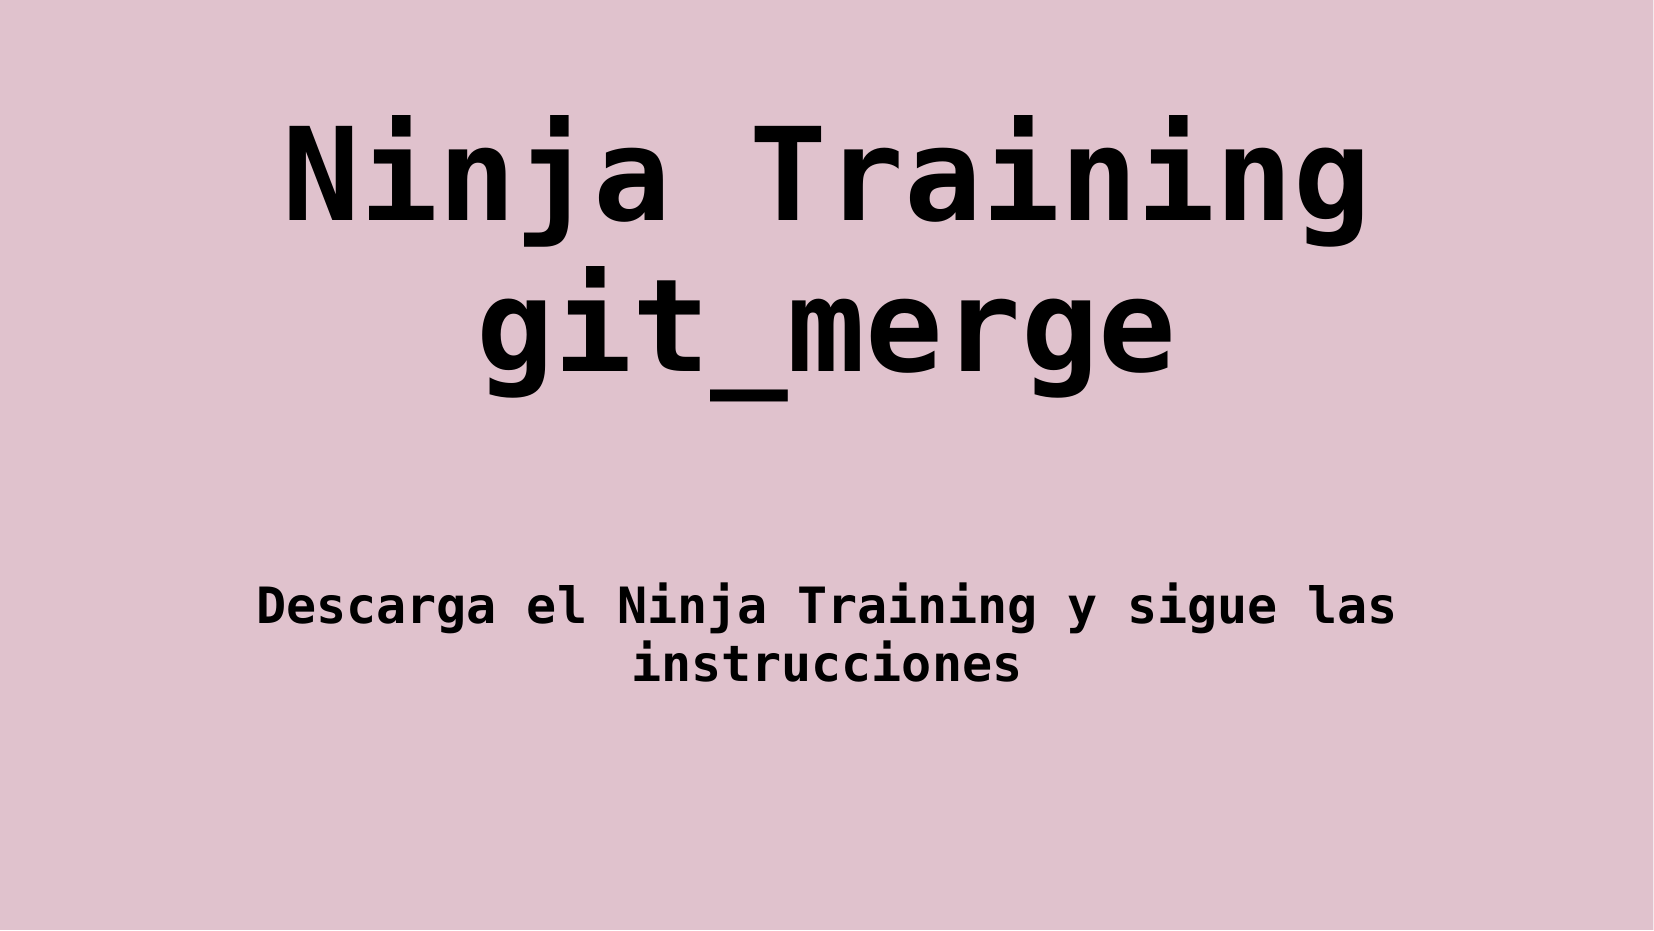

Ninja Training
git_merge
Descarga el Ninja Training y sigue las instrucciones